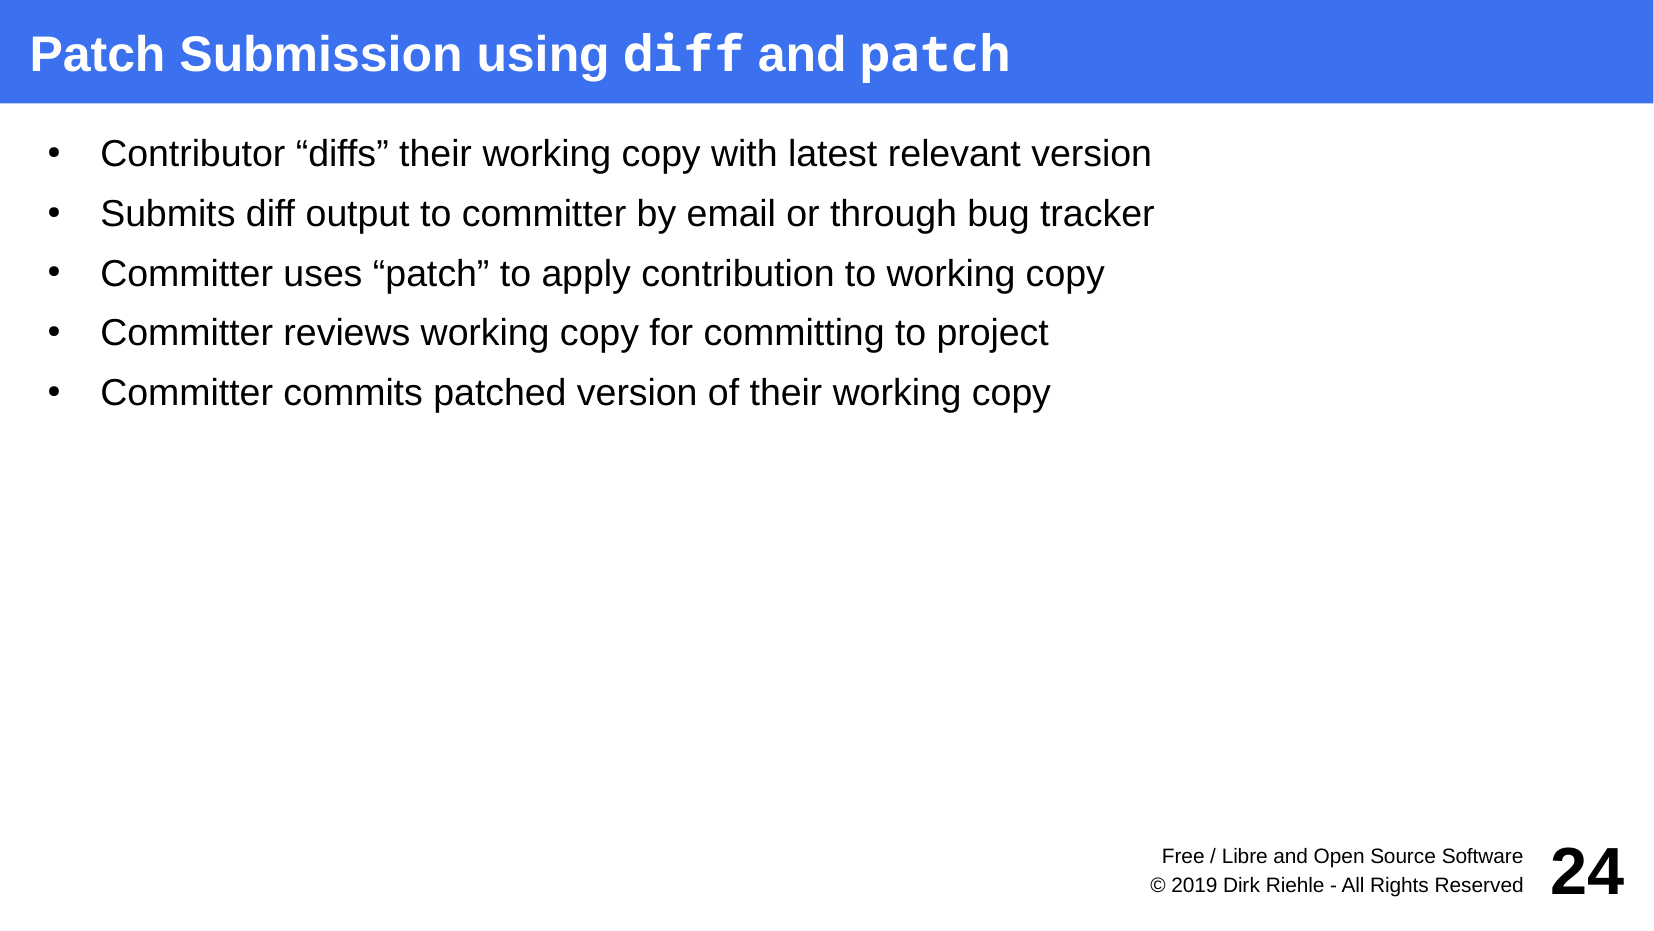

# Patch Submission using diff and patch
Contributor “diffs” their working copy with latest relevant version
Submits diff output to committer by email or through bug tracker
Committer uses “patch” to apply contribution to working copy
Committer reviews working copy for committing to project
Committer commits patched version of their working copy
Free / Libre and Open Source Software
24
© 2019 Dirk Riehle - All Rights Reserved